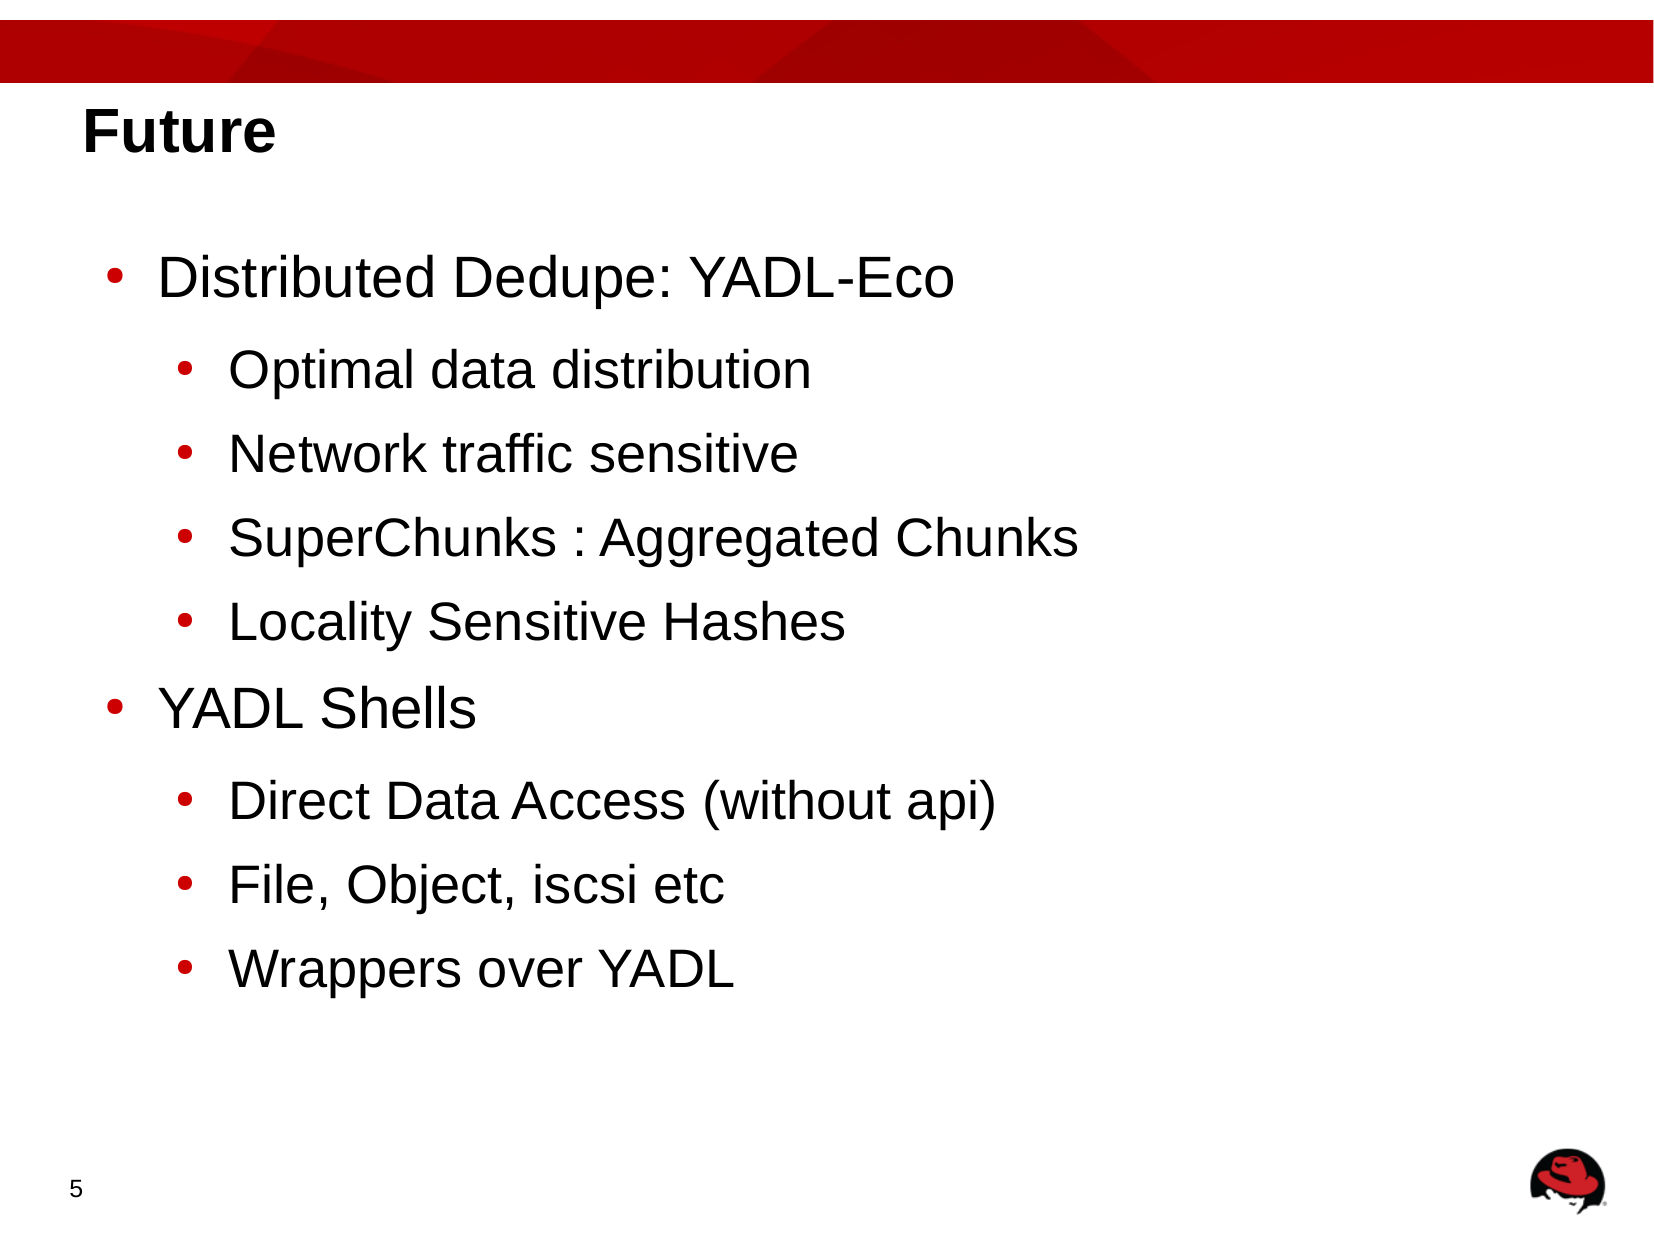

# Future
Distributed Dedupe: YADL-Eco
Optimal data distribution
Network traffic sensitive
SuperChunks : Aggregated Chunks
Locality Sensitive Hashes
YADL Shells
Direct Data Access (without api)
File, Object, iscsi etc
Wrappers over YADL